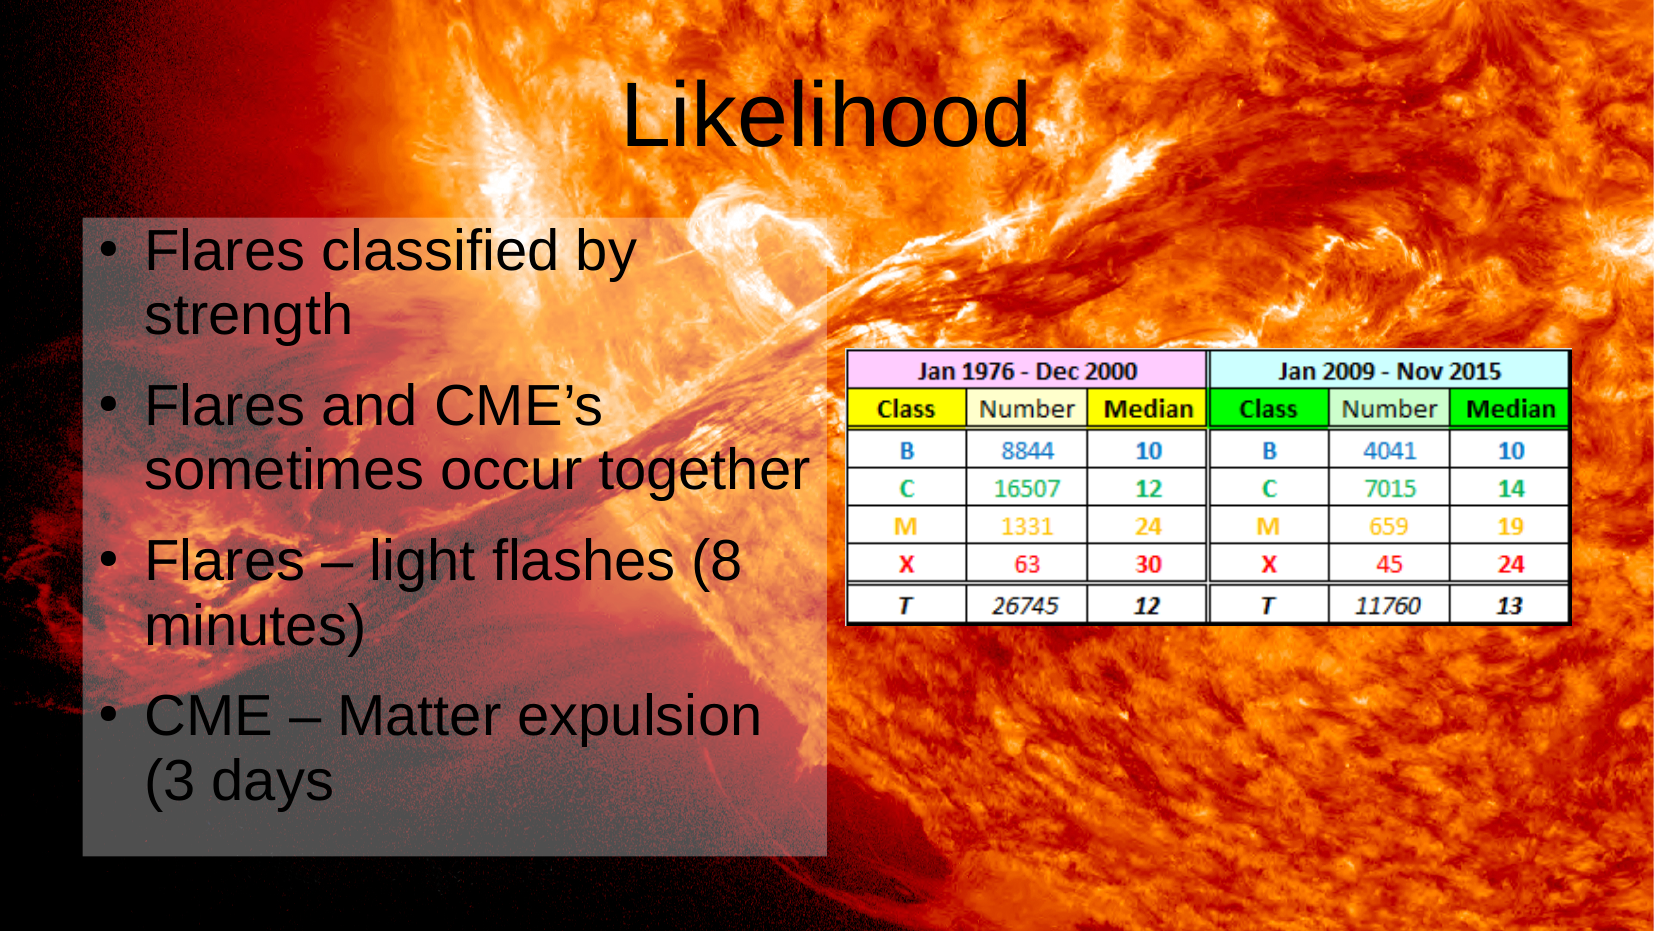

# Likelihood
Flares classified by strength
Flares and CME’s sometimes occur together
Flares – light flashes (8 minutes)
CME – Matter expulsion (3 days